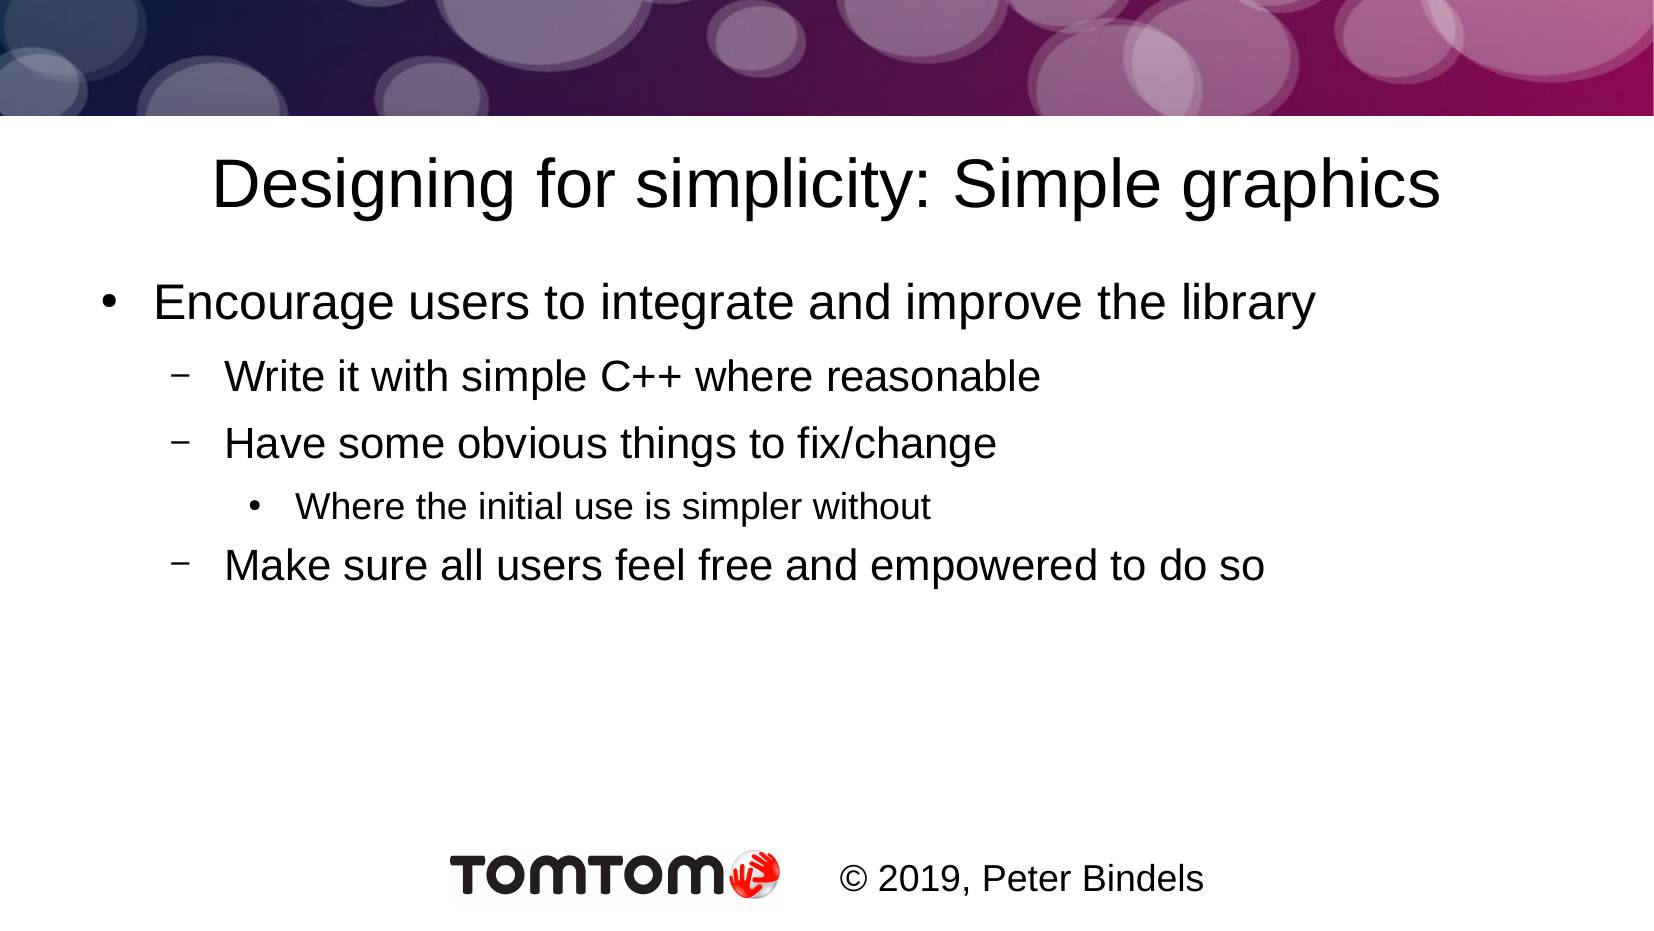

# Designing for simplicity: Simple graphics
Encourage users to integrate and improve the library
Write it with simple C++ where reasonable
Have some obvious things to fix/change
Where the initial use is simpler without
Make sure all users feel free and empowered to do so